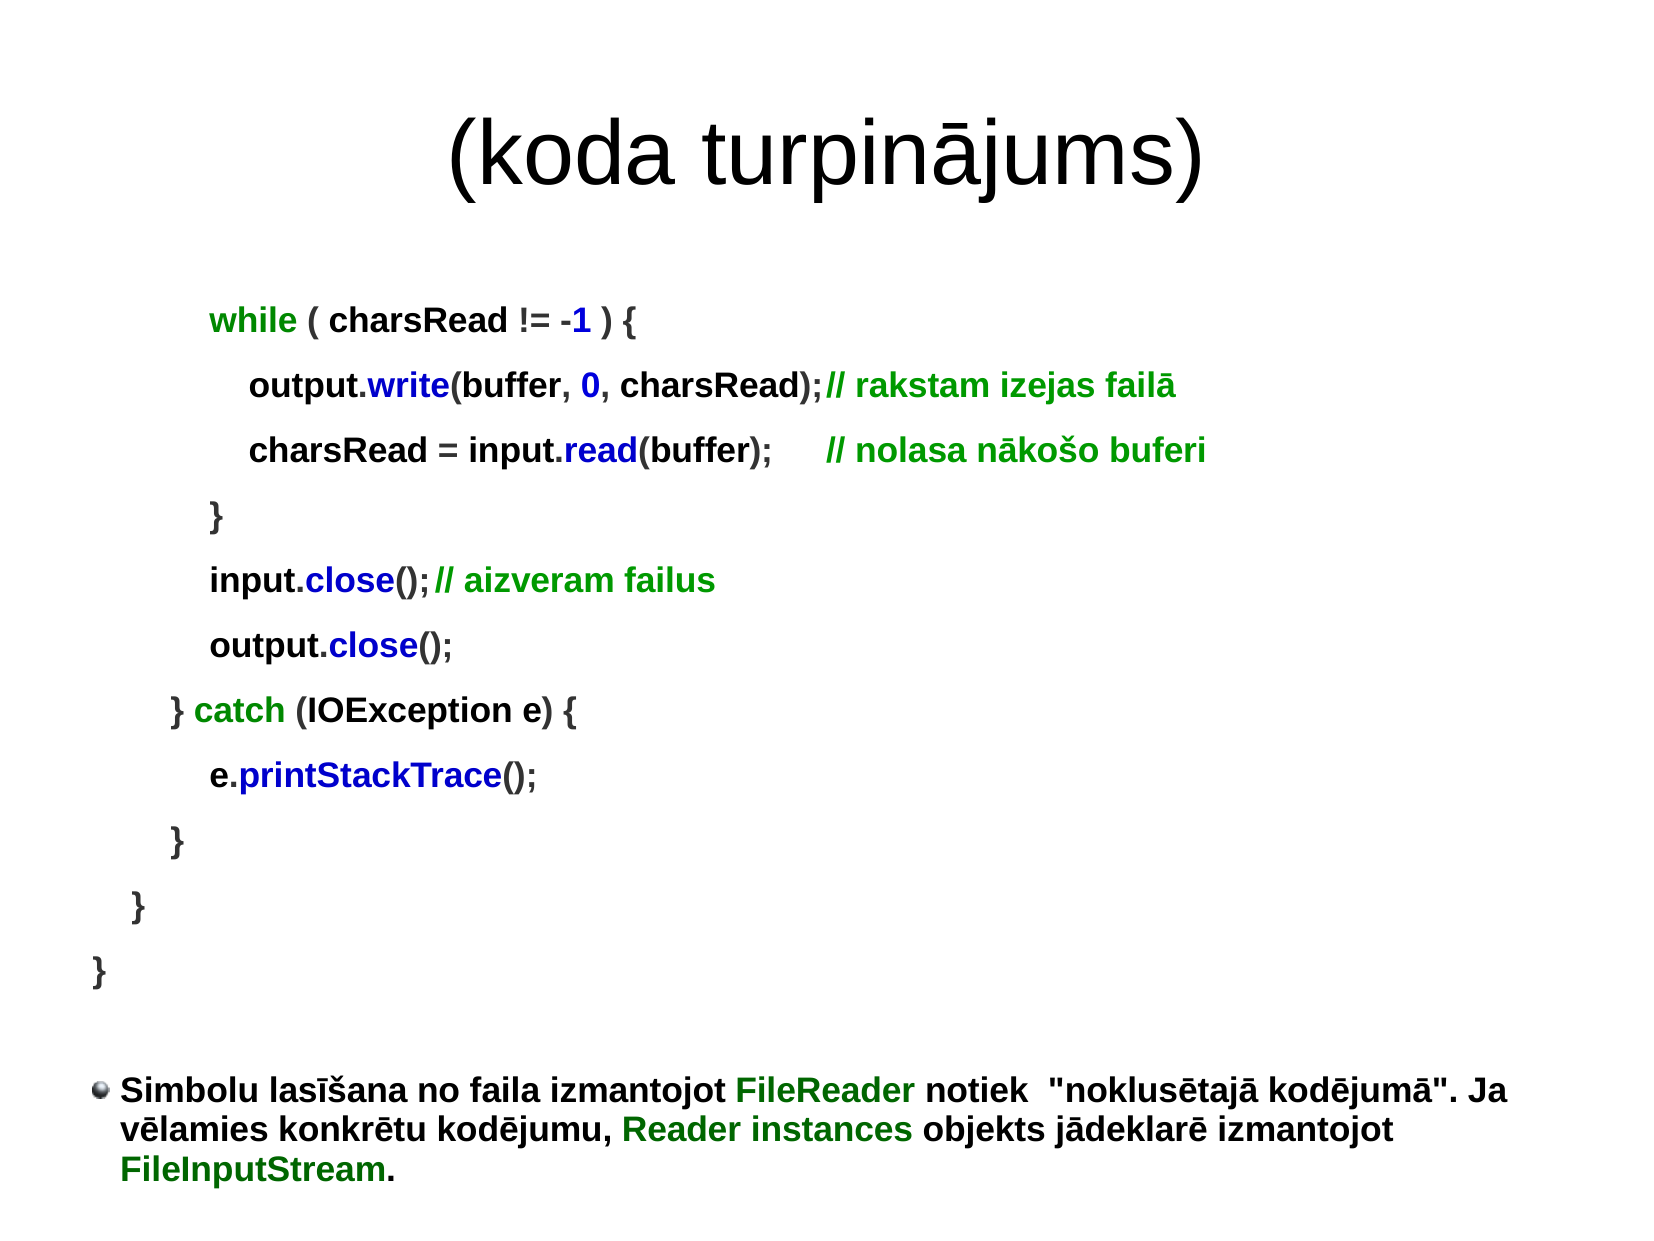

# (koda turpinājums)
 while ( charsRead != -1 ) {
 output.write(buffer, 0, charsRead);			// rakstam izejas failā
 charsRead = input.read(buffer);			// nolasa nākošo buferi
 }
 input.close();			// aizveram failus
 output.close();
 } catch (IOException e) {
 e.printStackTrace();
 }
 }
 }
Simbolu lasīšana no faila izmantojot FileReader notiek "noklusētajā kodējumā". Ja vēlamies konkrētu kodējumu, Reader instances objekts jādeklarē izmantojot FileInputStream.